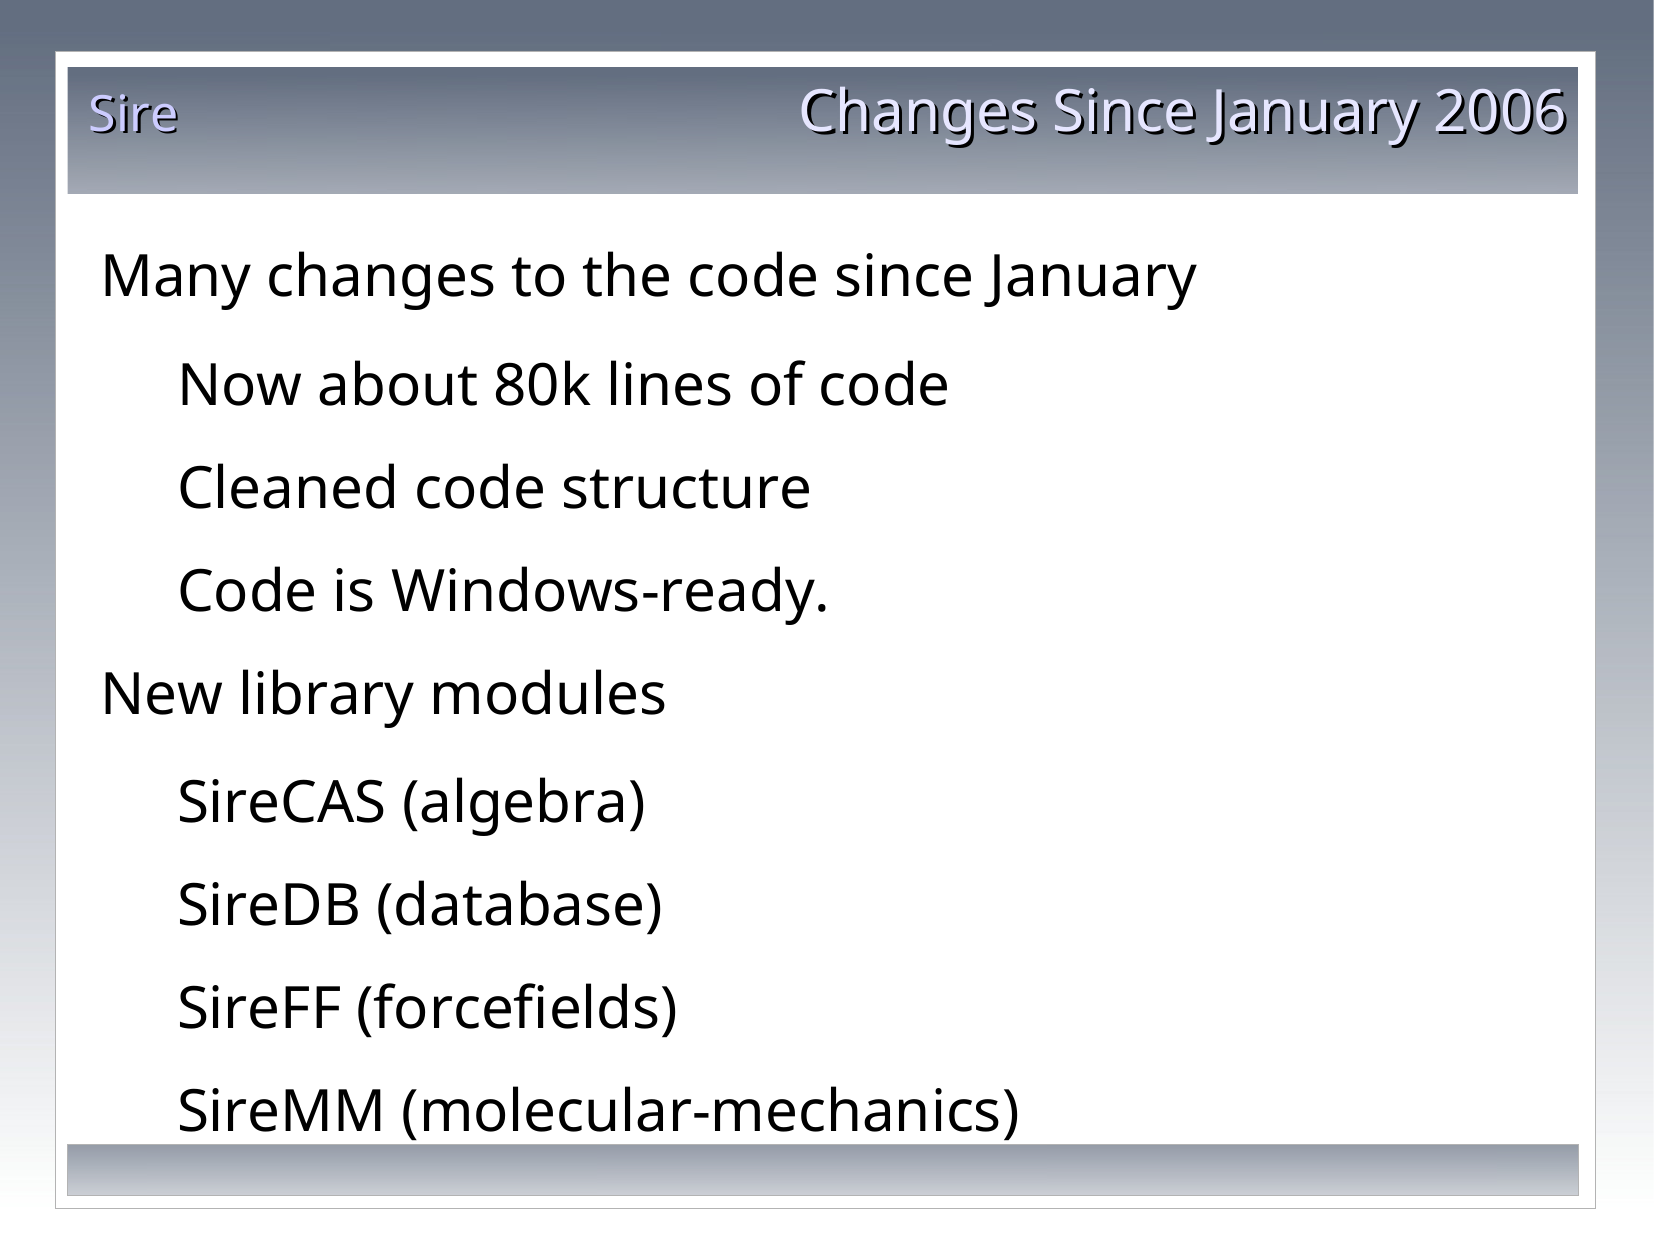

# Changes Since January 2006
Many changes to the code since January
Now about 80k lines of code
Cleaned code structure
Code is Windows-ready.
New library modules
SireCAS (algebra)
SireDB (database)
SireFF (forcefields)
SireMM (molecular-mechanics)